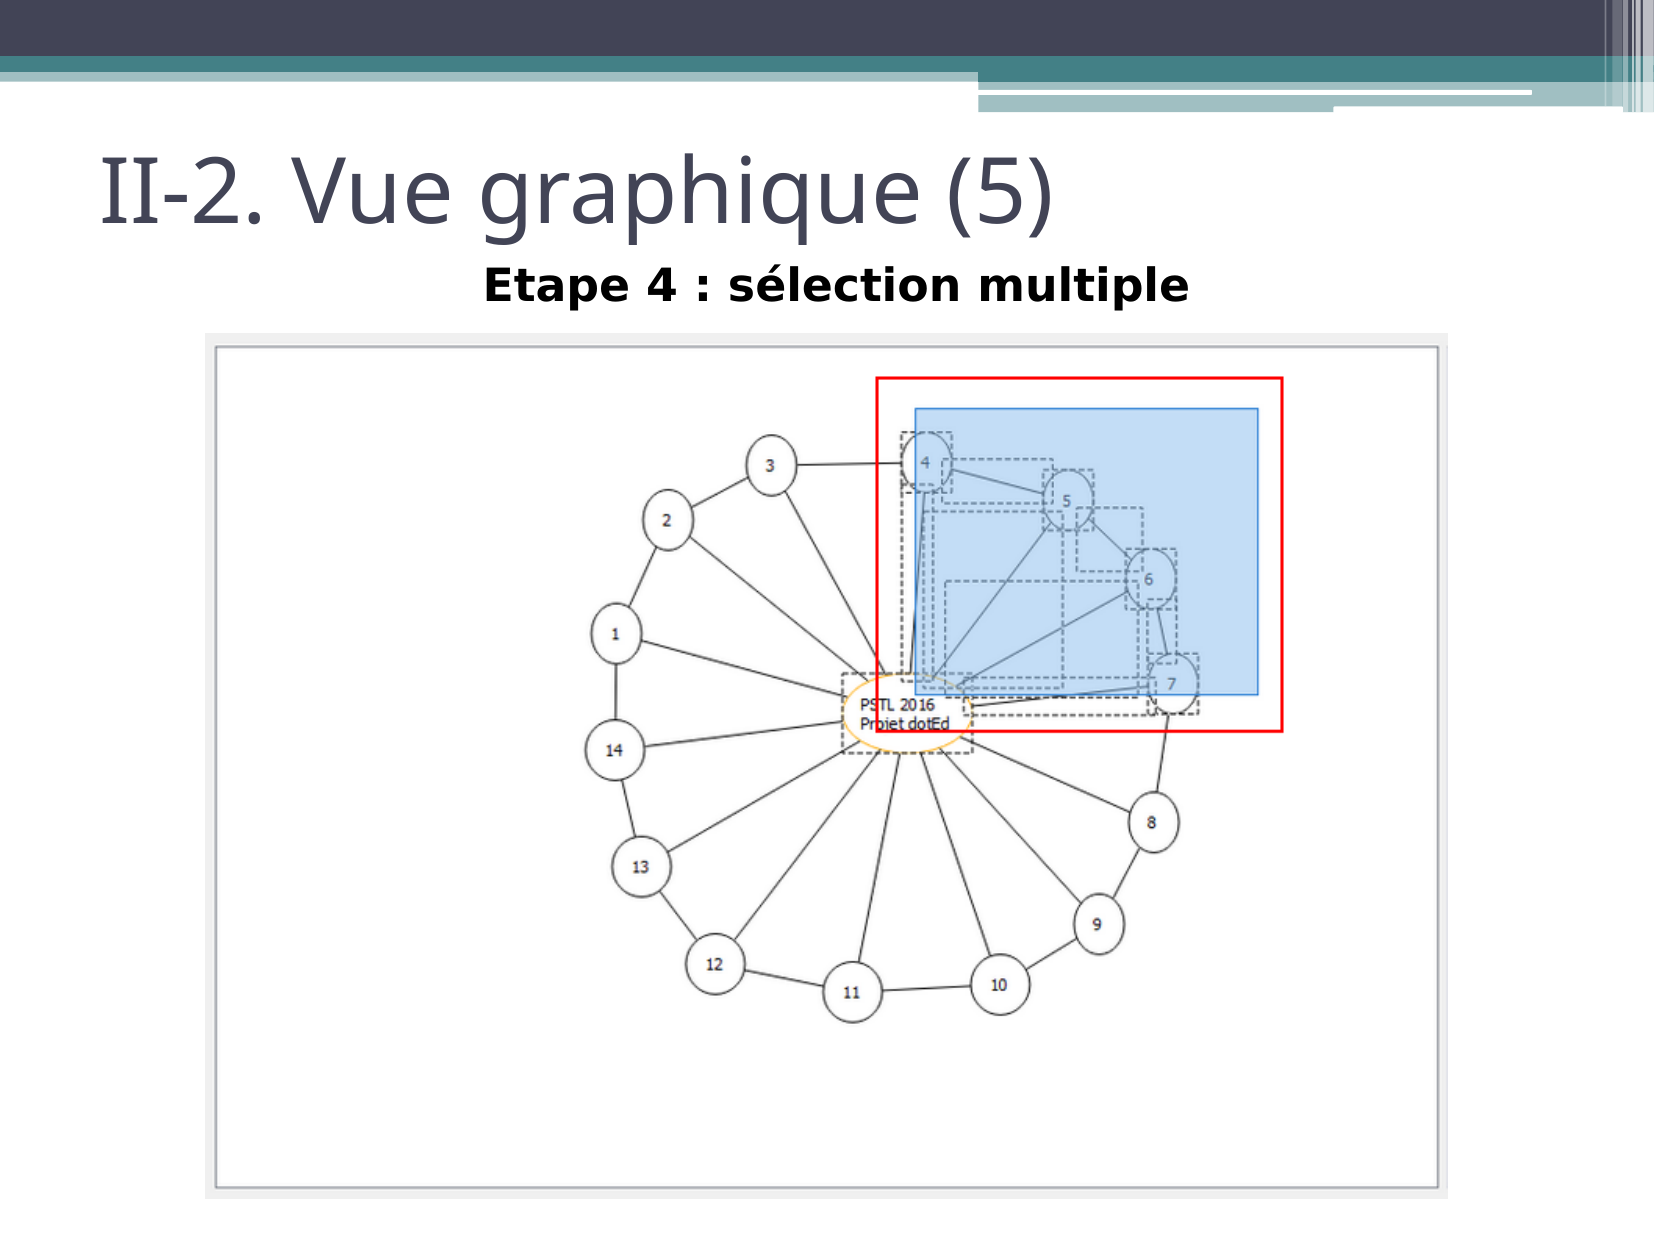

# II-2. Vue graphique (5)
Etape 4 : sélection multiple